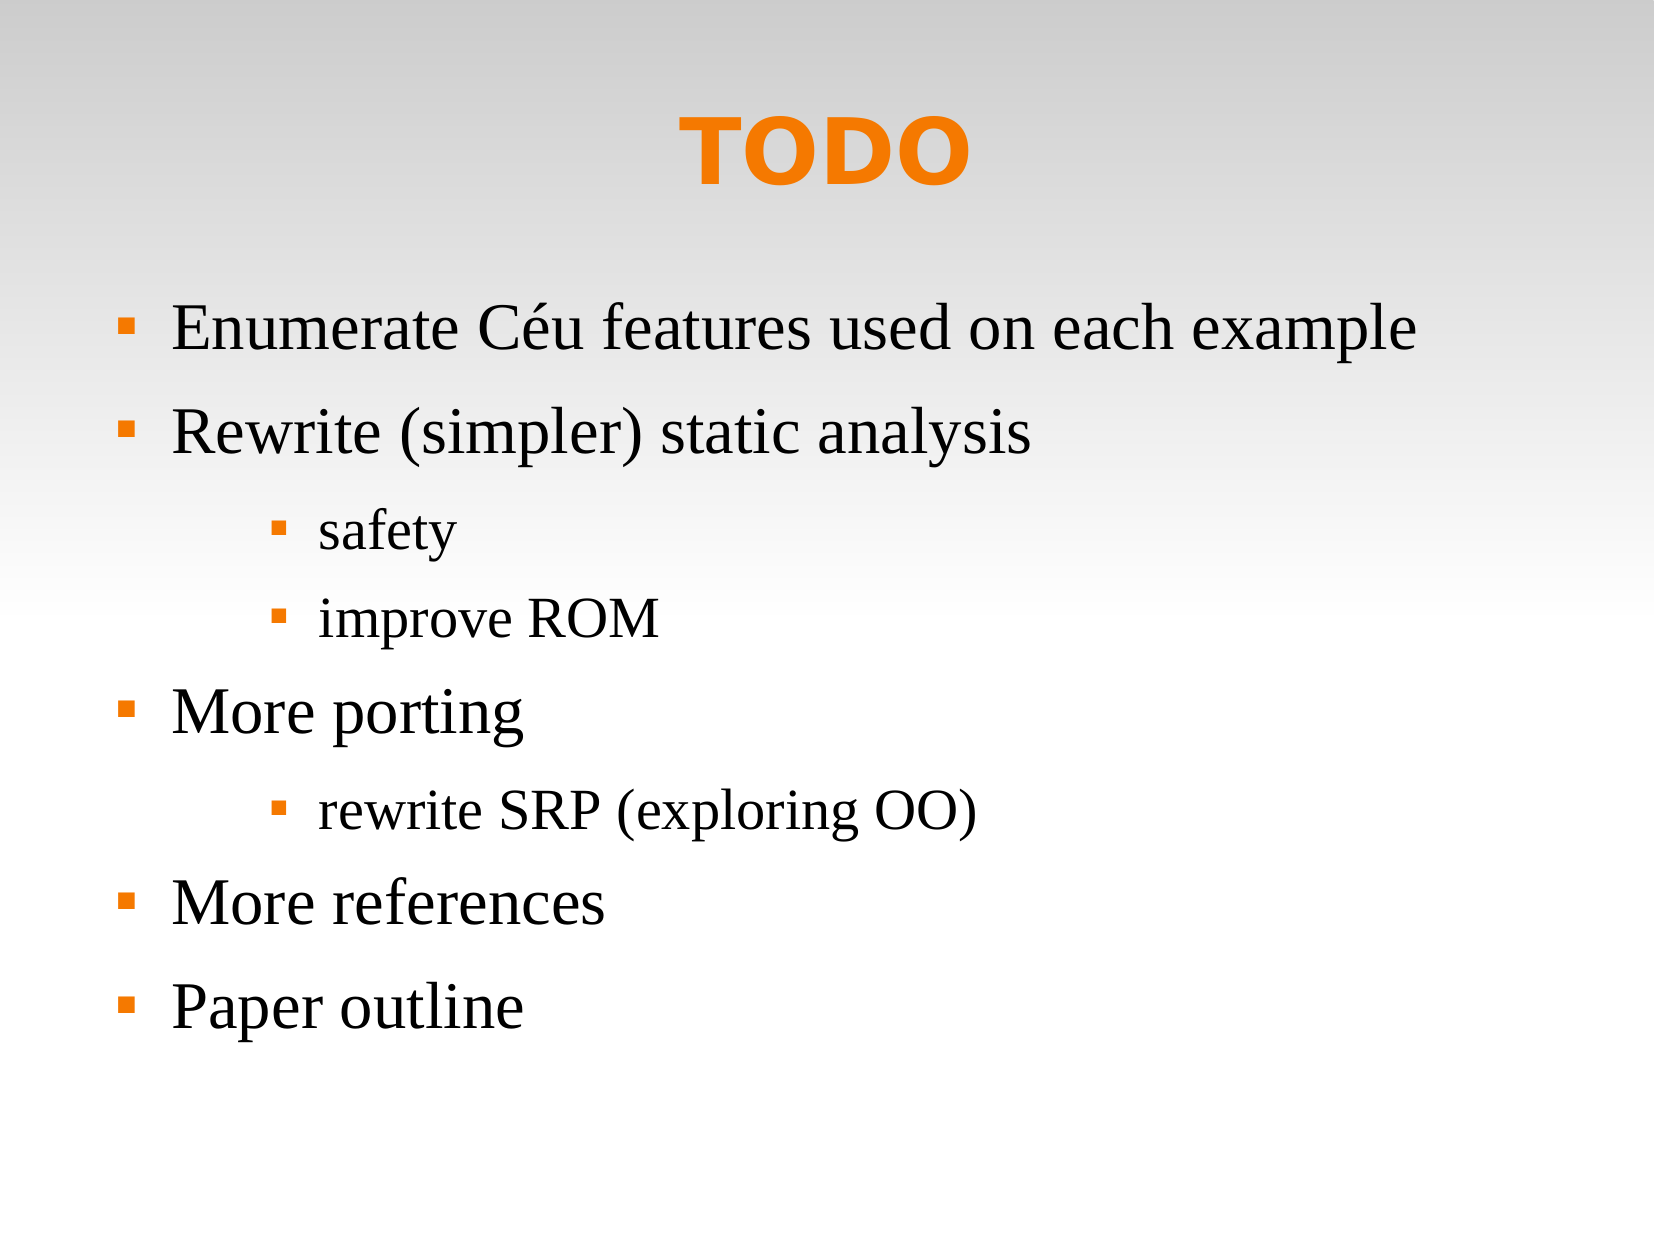

# TODO
Enumerate Céu features used on each example
Rewrite (simpler) static analysis
safety
improve ROM
More porting
rewrite SRP (exploring OO)
More references
Paper outline